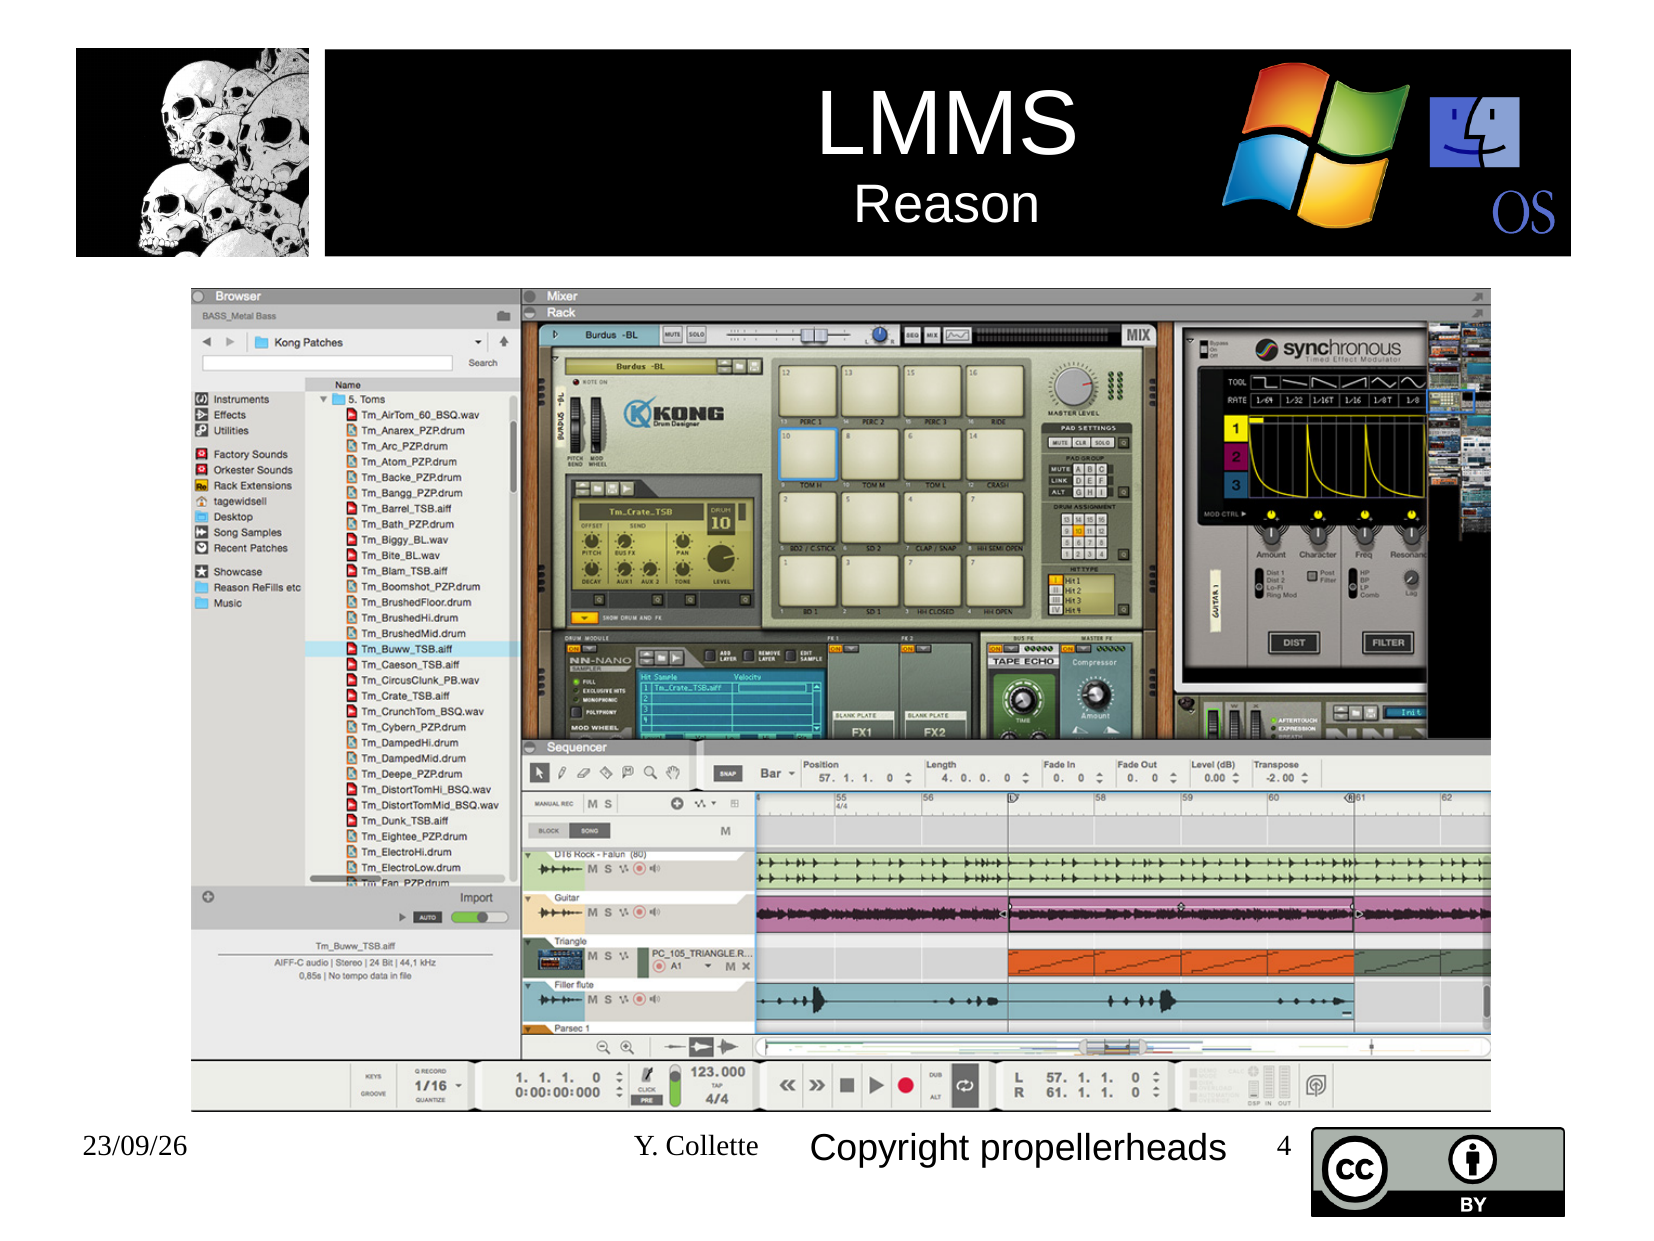

# LMMS Reason
Copyright propellerheads
Y. Collette
4